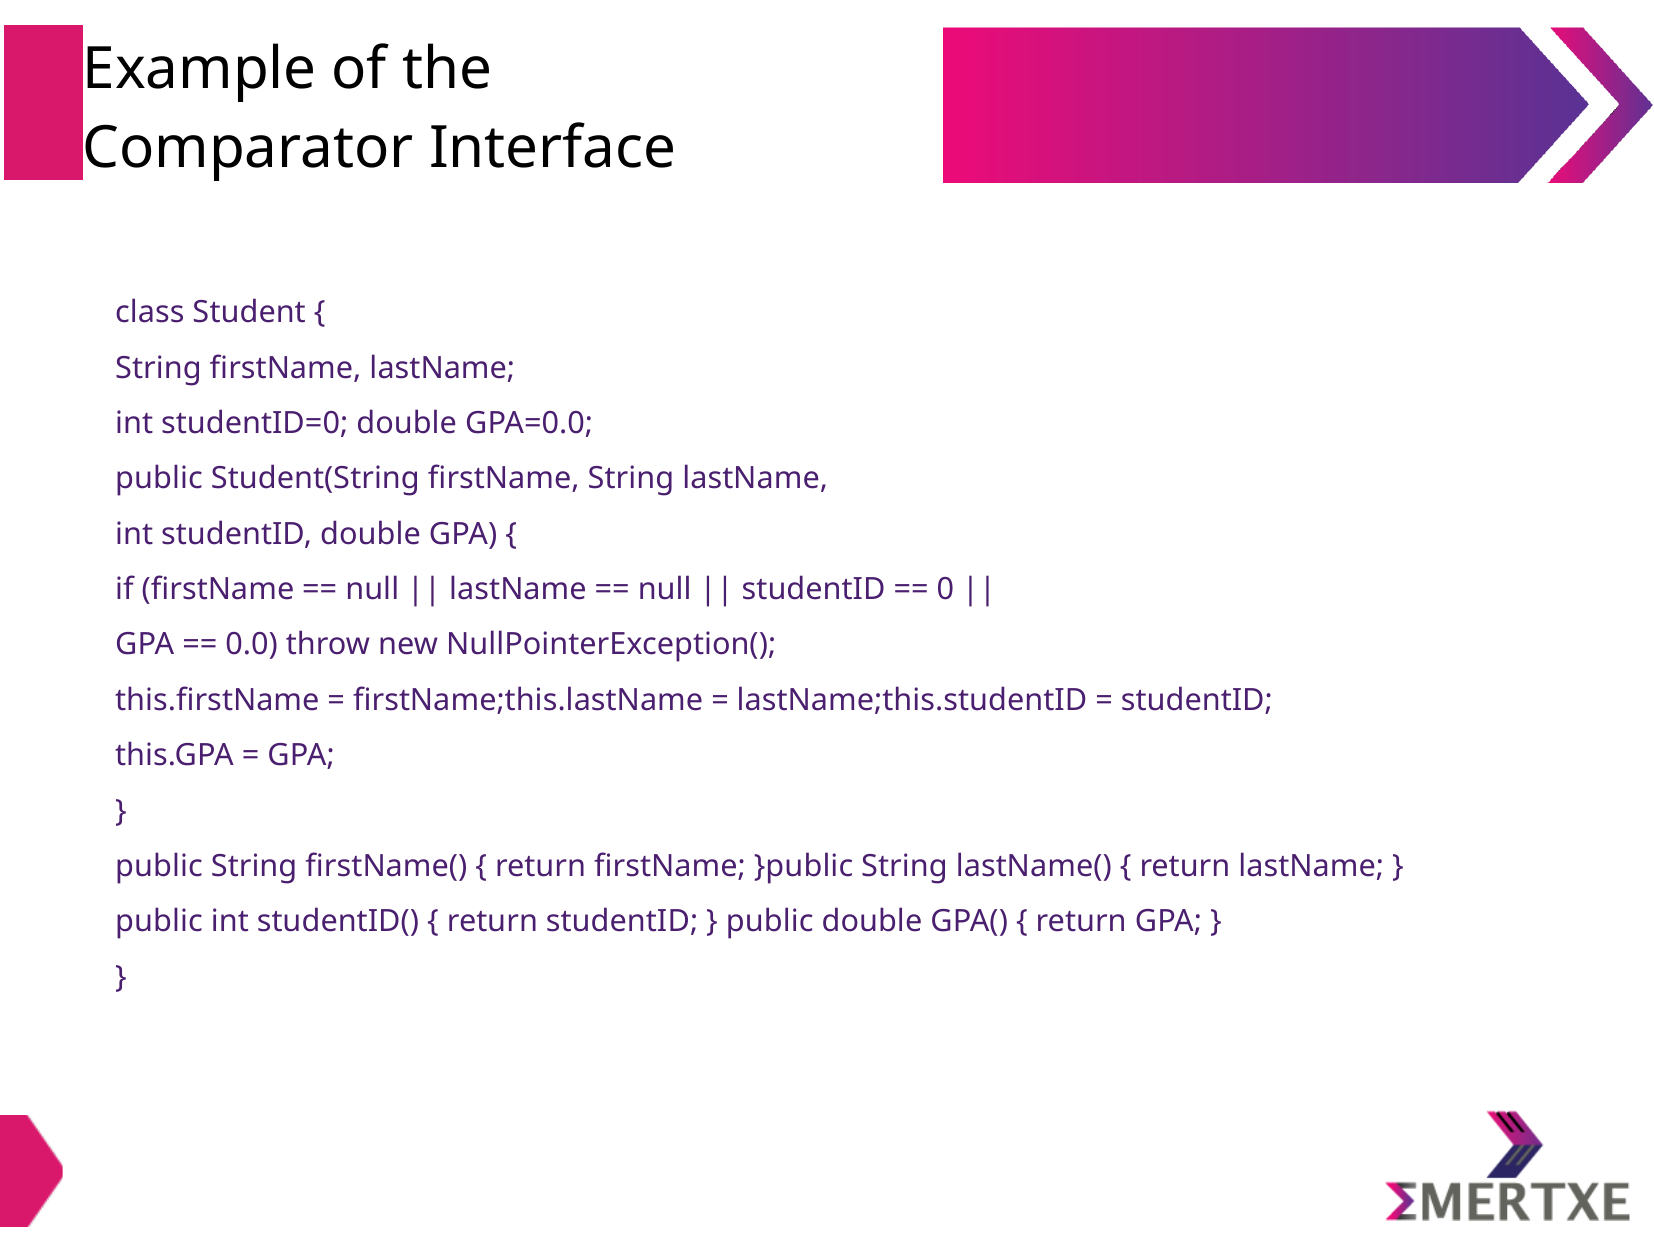

# Example of the Comparator Interface
class Student {
String firstName, lastName;
int studentID=0; double GPA=0.0;
public Student(String firstName, String lastName,
int studentID, double GPA) {
if (firstName == null || lastName == null || studentID == 0 ||
GPA == 0.0) throw new NullPointerException();
this.firstName = firstName;this.lastName = lastName;this.studentID = studentID;
this.GPA = GPA;
}
public String firstName() { return firstName; }public String lastName() { return lastName; }
public int studentID() { return studentID; } public double GPA() { return GPA; }
}